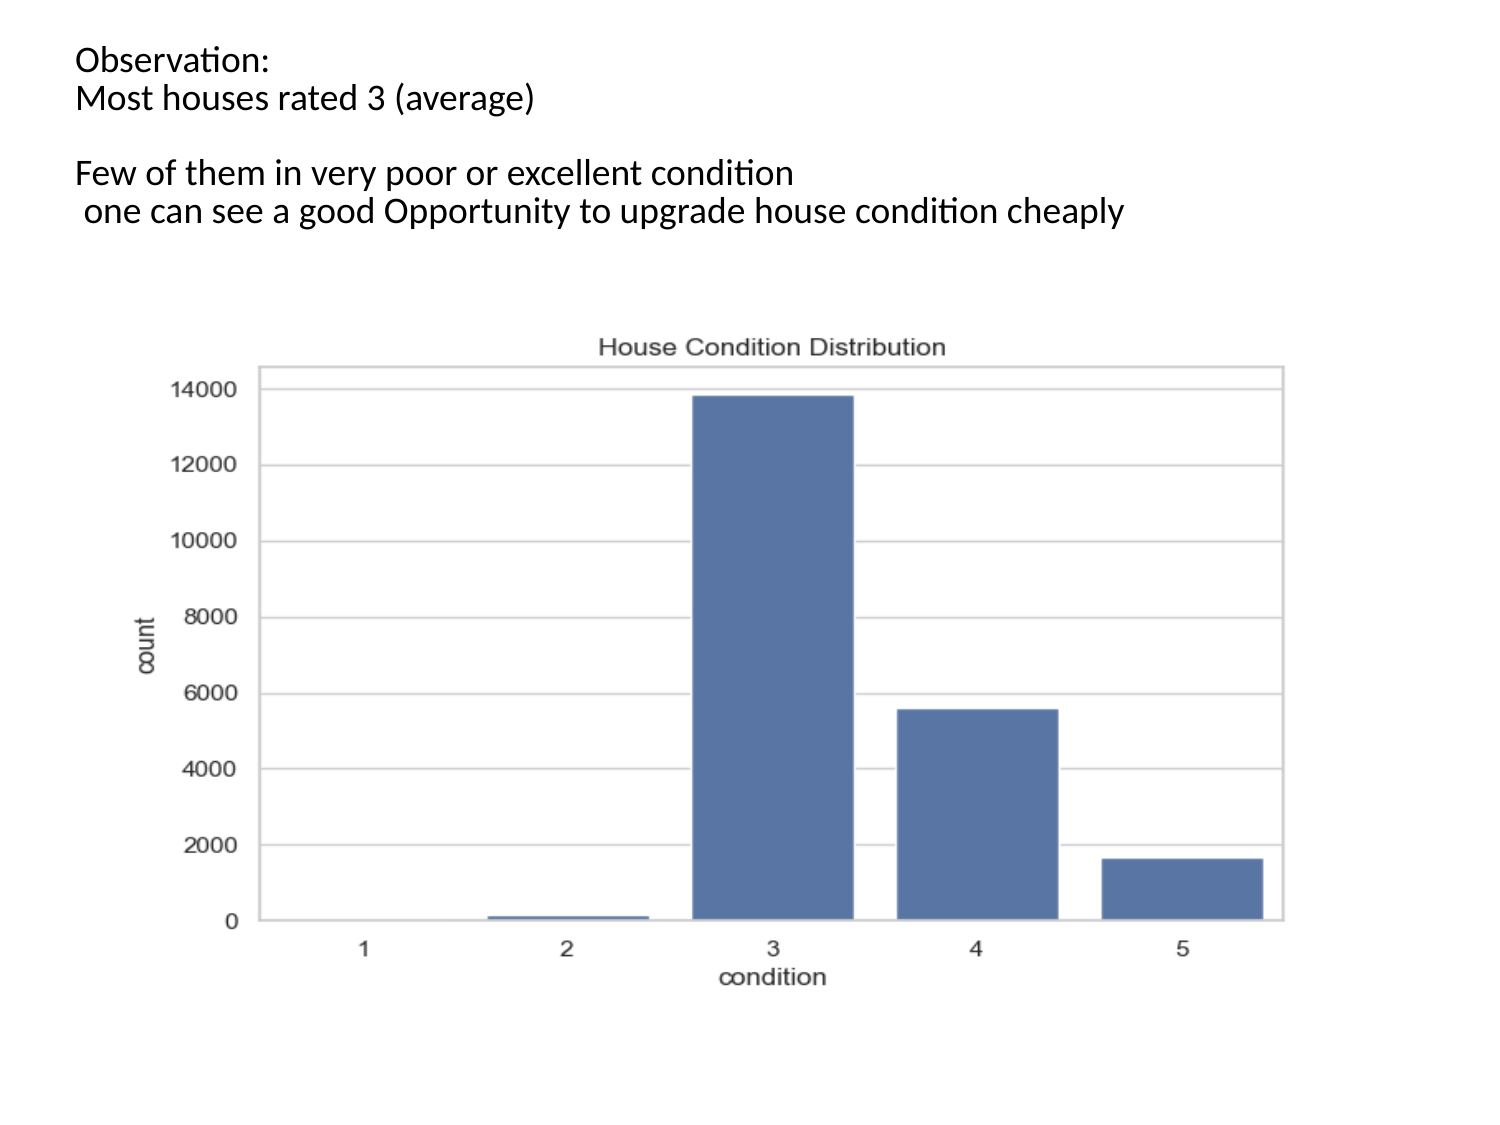

# Observation: Most houses rated 3 (average) Few of them in very poor or excellent condition one can see a good Opportunity to upgrade house condition cheaply